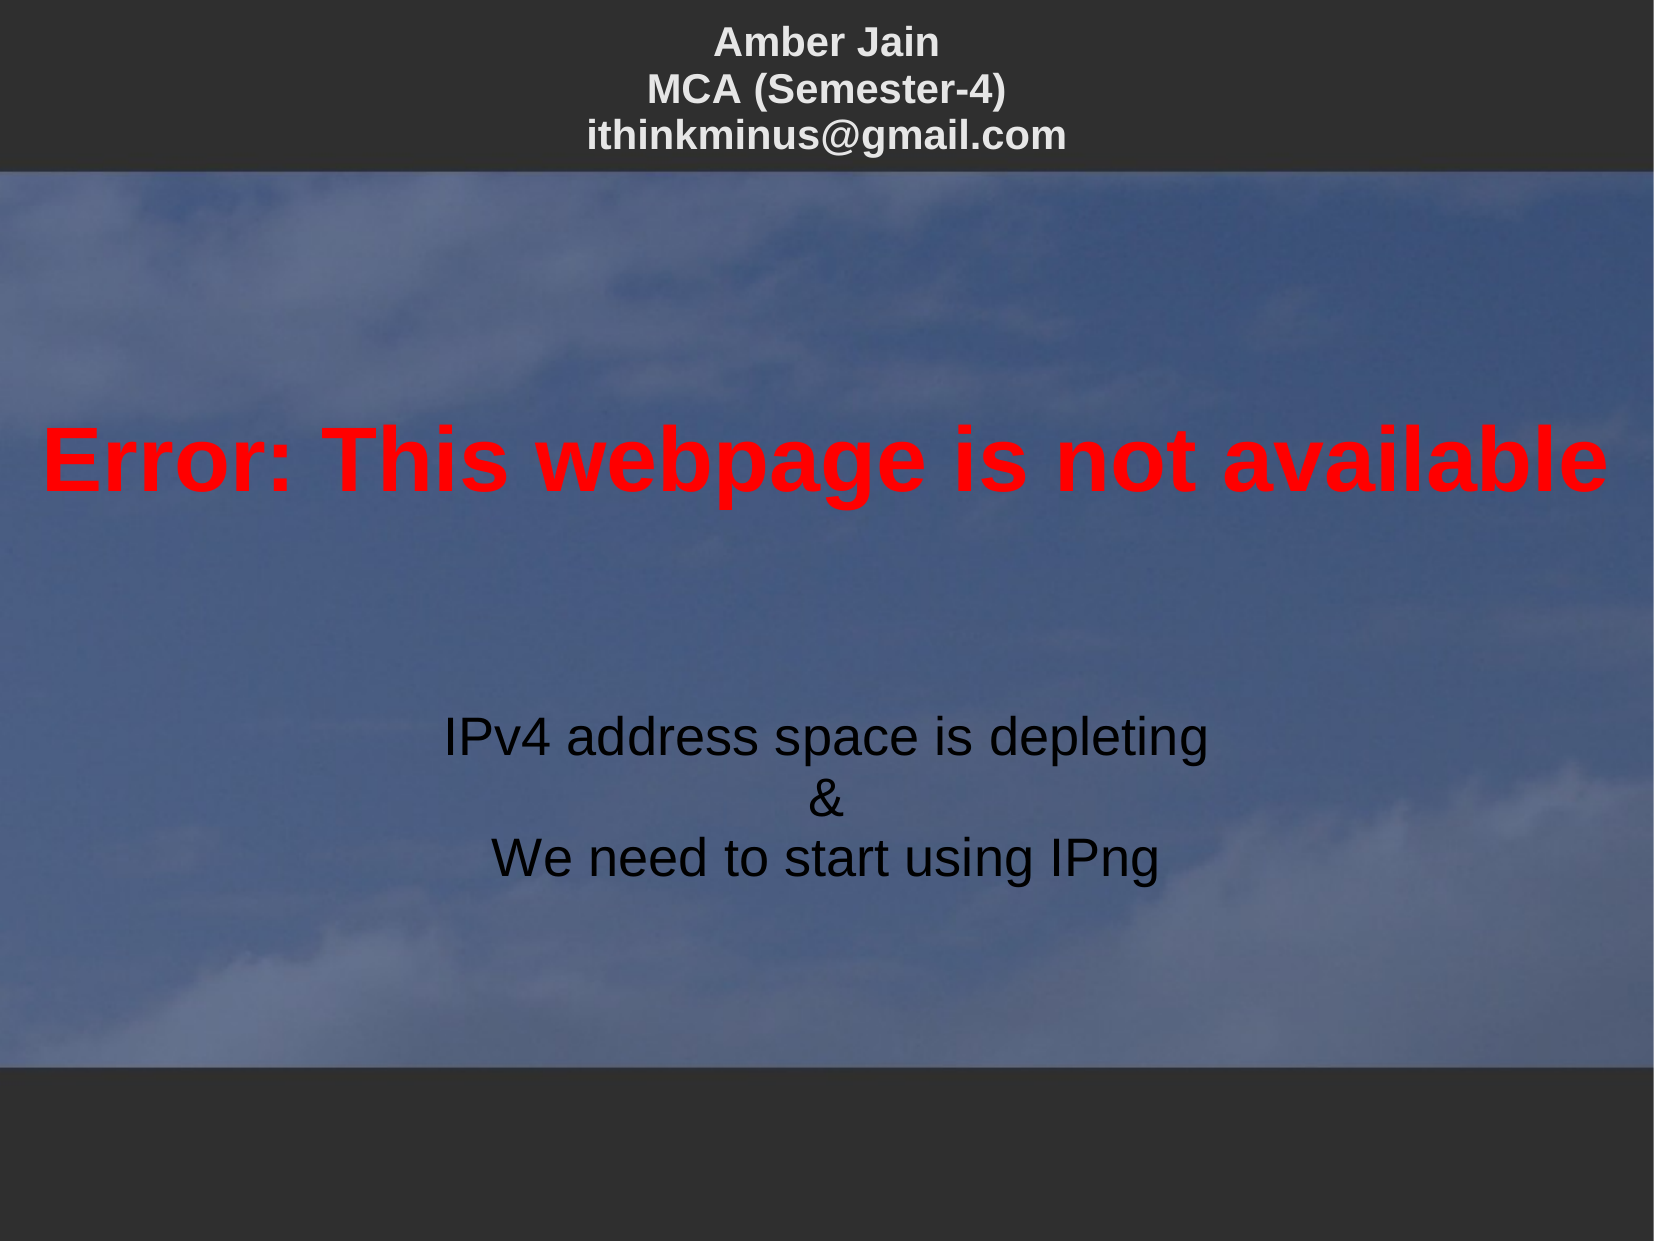

Amber Jain
MCA (Semester-4)
ithinkminus@gmail.com
Error: This webpage is not available
# IPv4 address space is depleting
&
We need to start using IPng